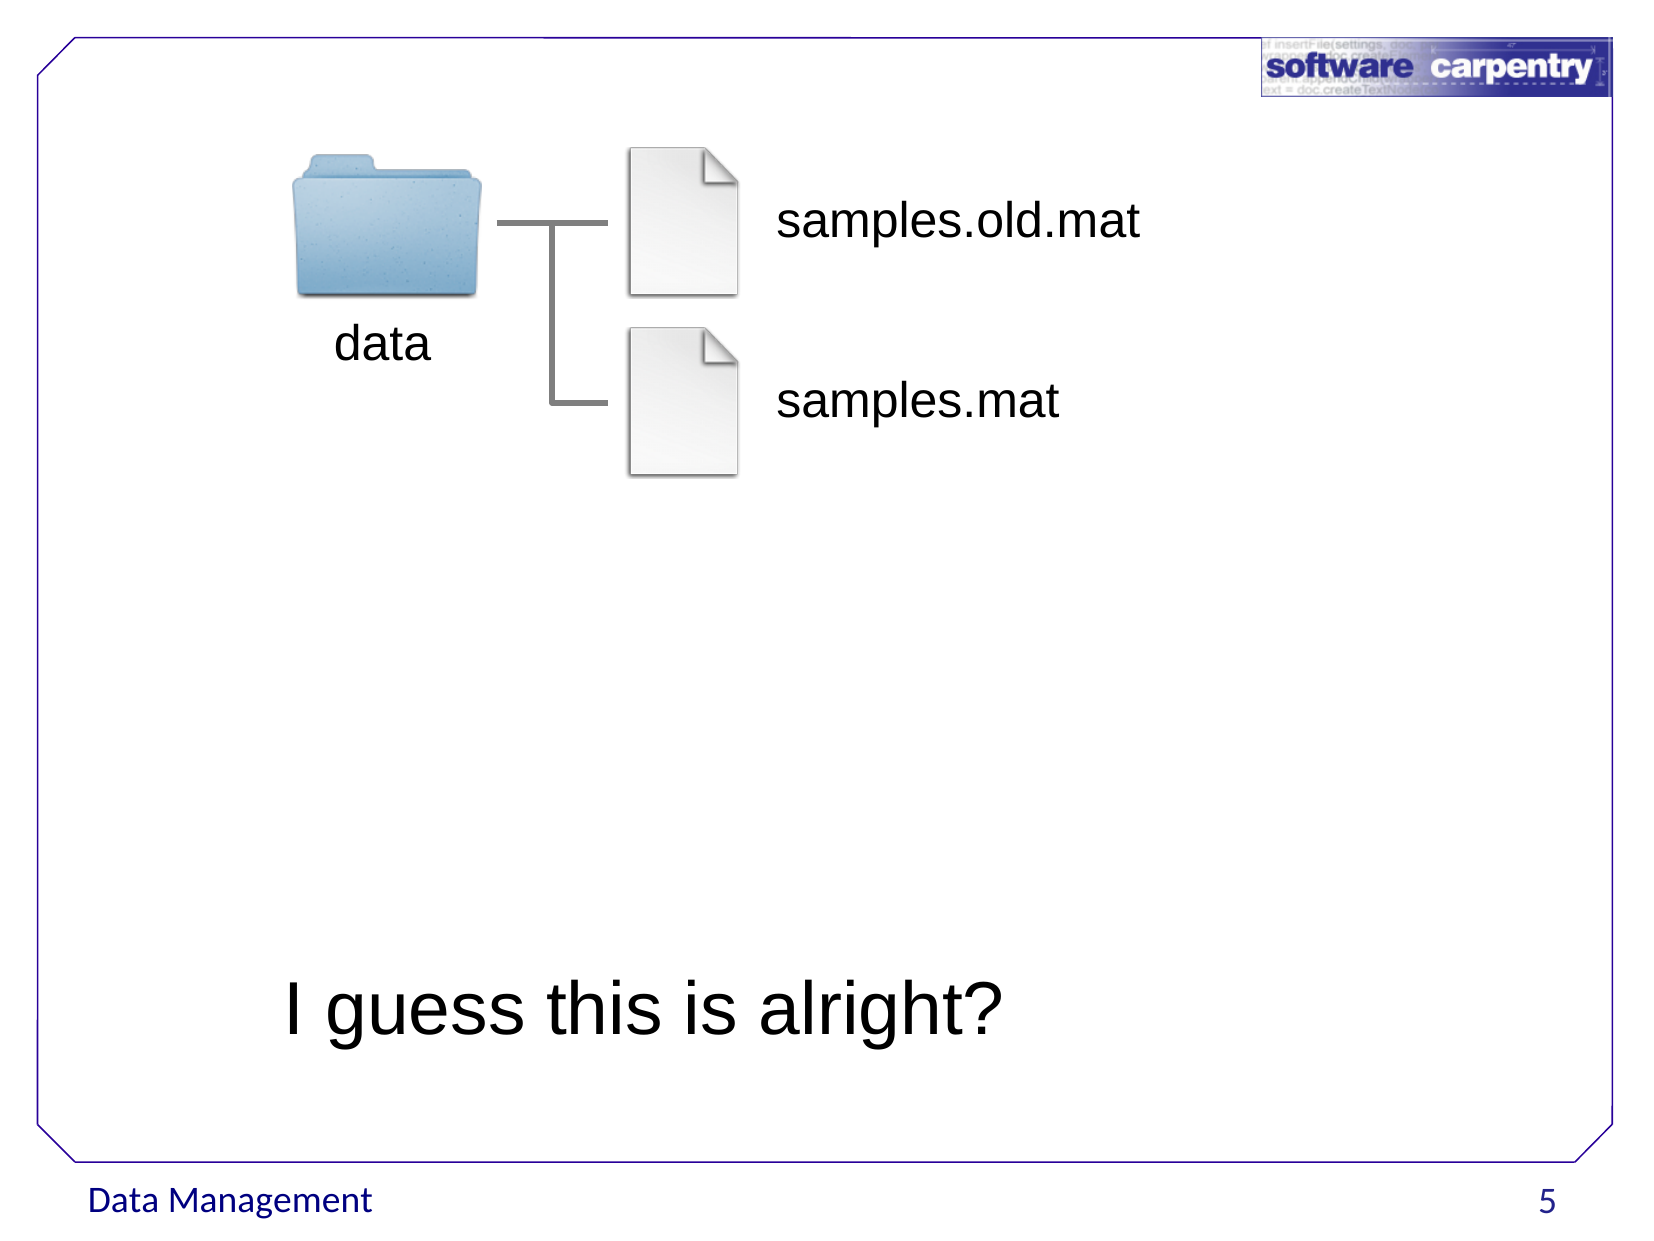

samples.old.mat
data
samples.mat
I guess this is alright?